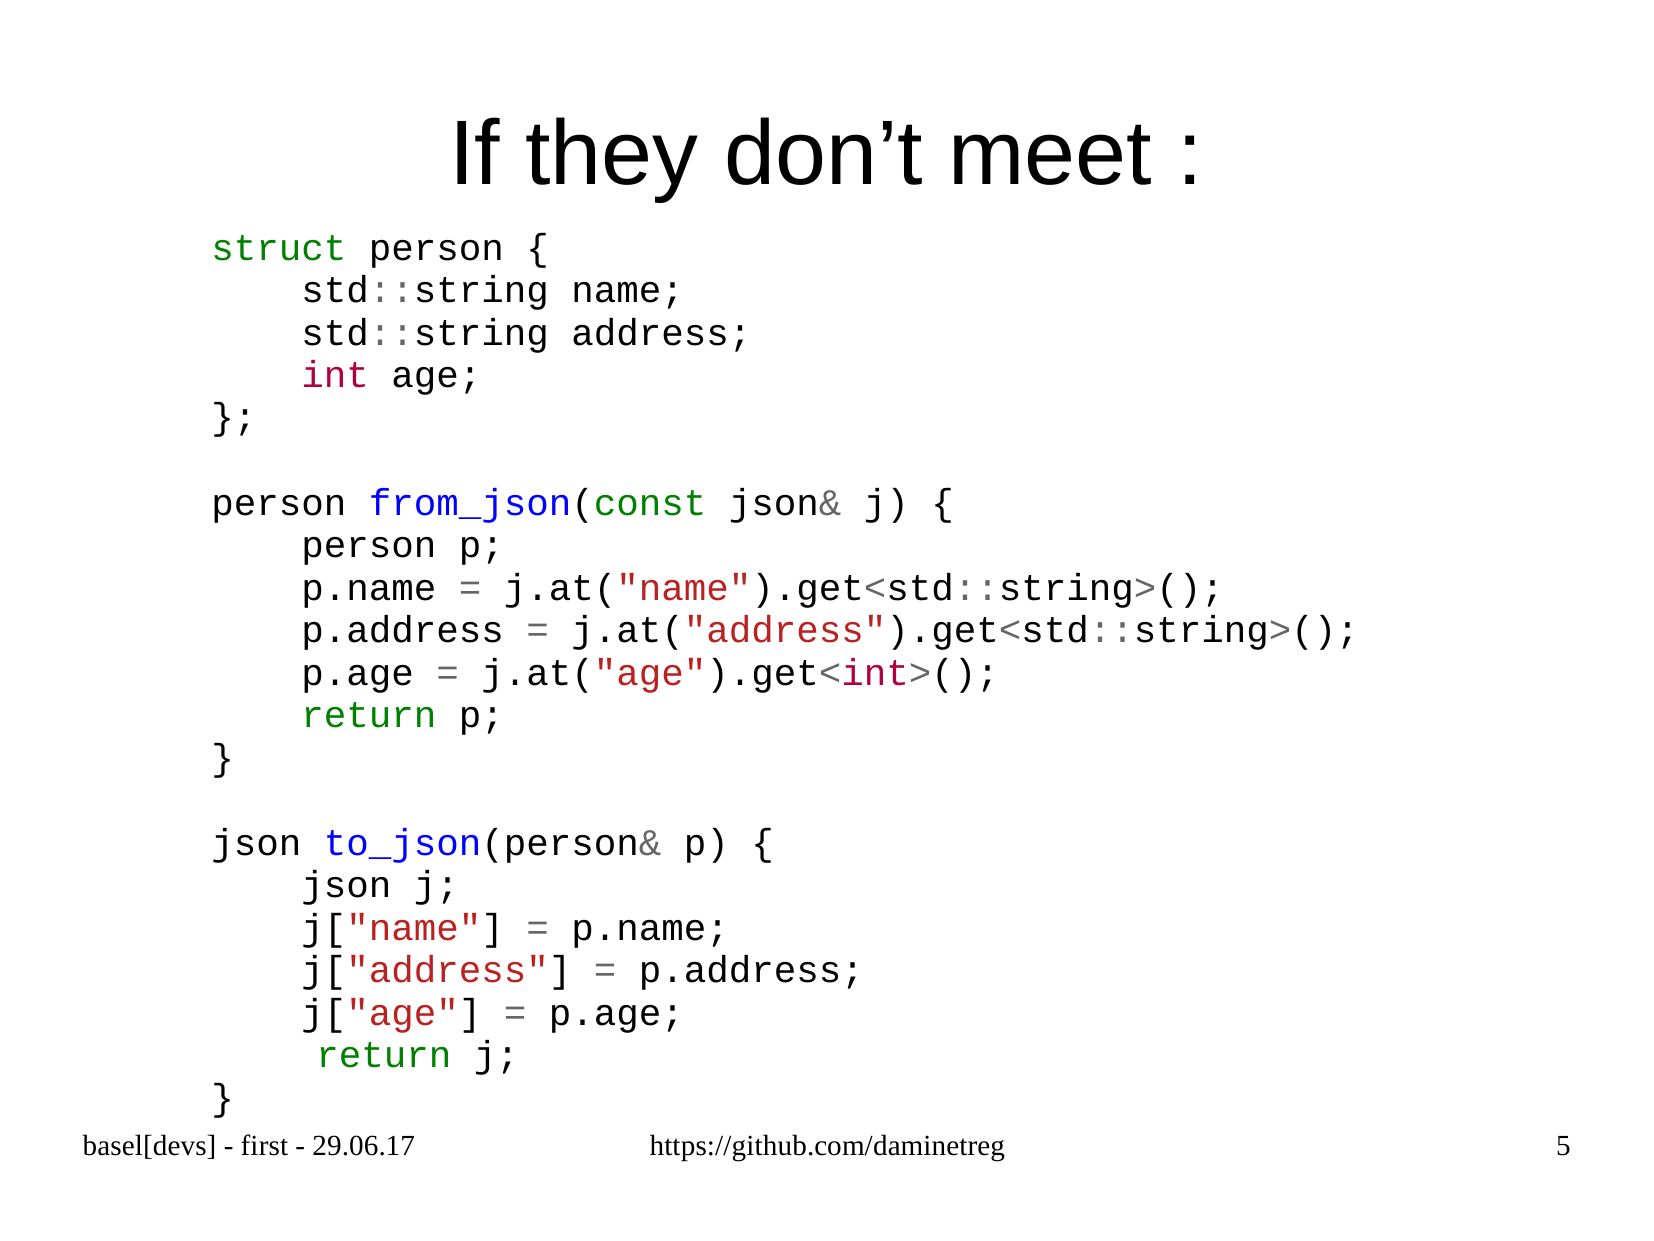

# If they don’t meet :
 struct person {
 std::string name;
 std::string address;
 int age;
 };
 person from_json(const json& j) {
 person p;
 p.name = j.at("name").get<std::string>();
 p.address = j.at("address").get<std::string>();
 p.age = j.at("age").get<int>();
 return p;
 }
 json to_json(person& p) {
 json j;
 j["name"] = p.name;
 j["address"] = p.address;
 j["age"] = p.age;
		 return j;
 }
basel[devs] - first - 29.06.17
https://github.com/daminetreg
5